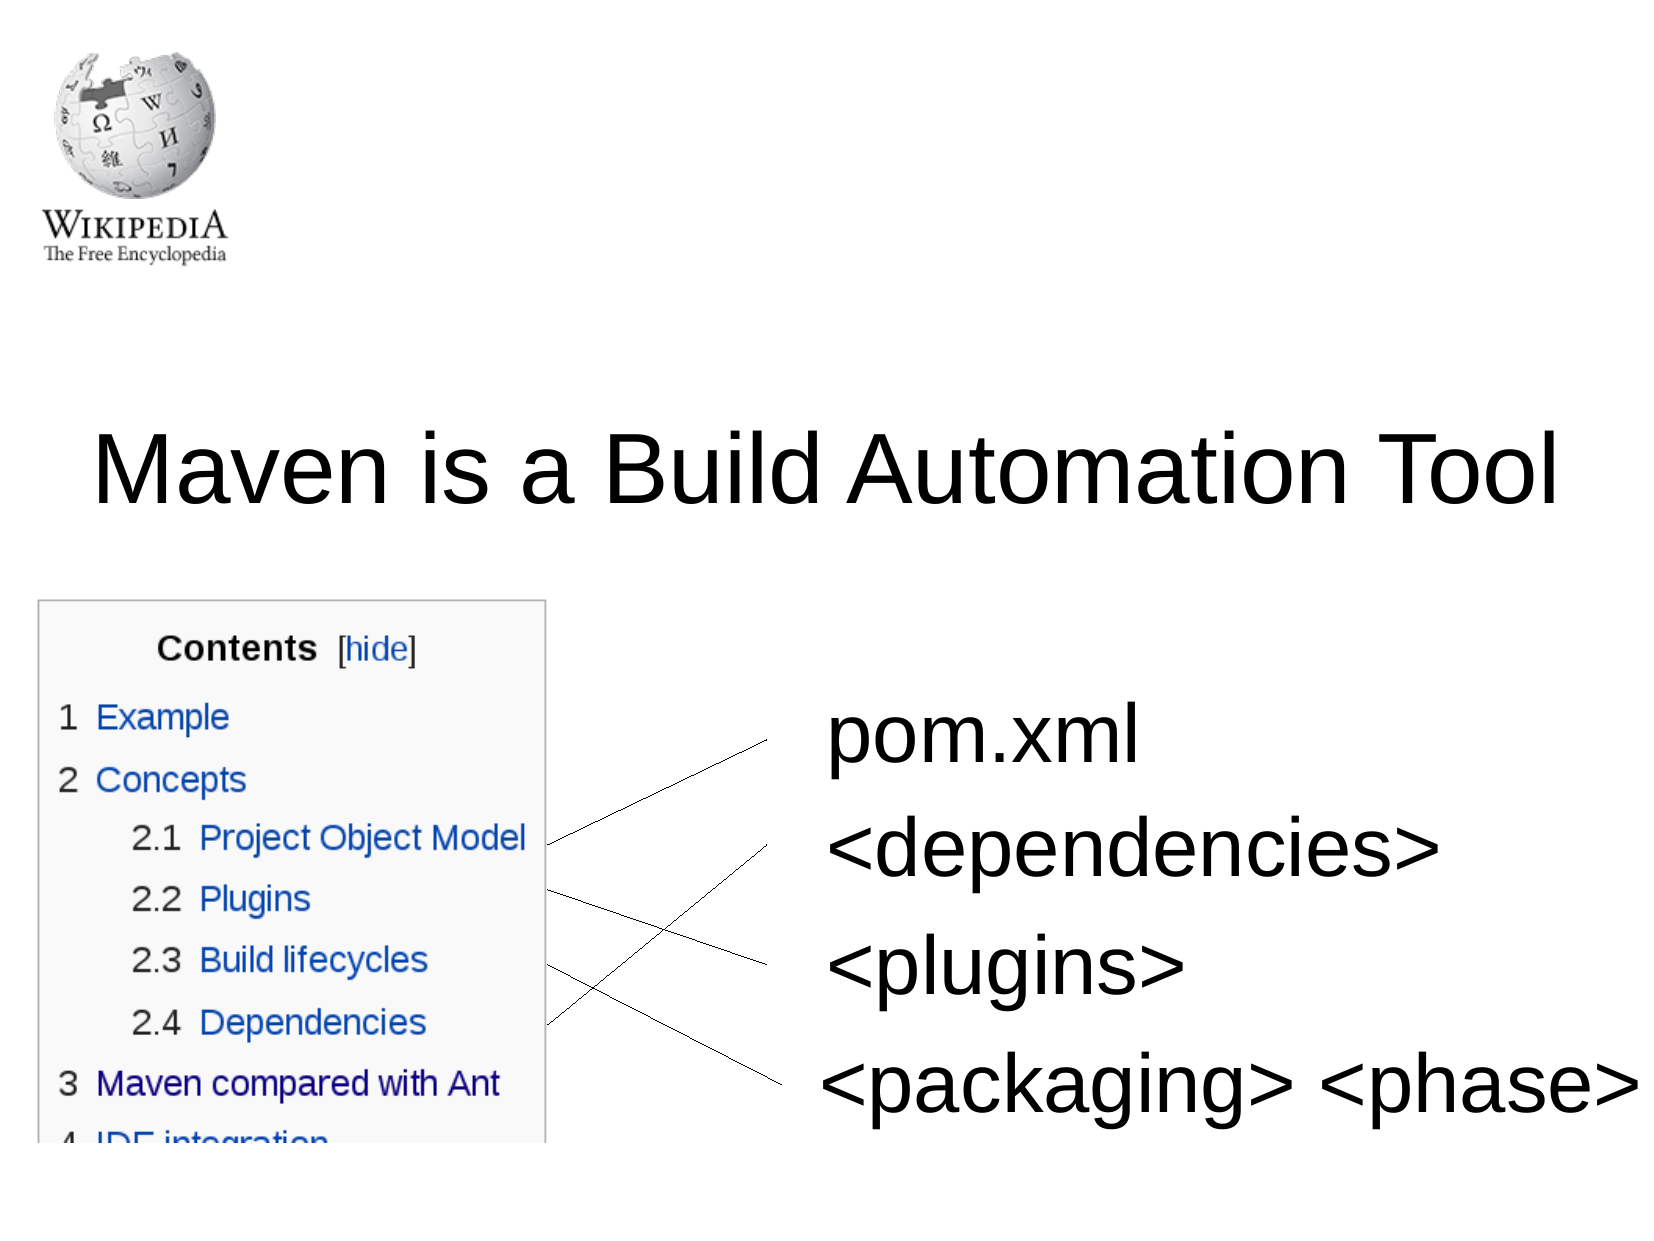

# Maven is a Build Automation Tool
pom.xml
<dependencies>
<plugins>
<packaging> <phase>